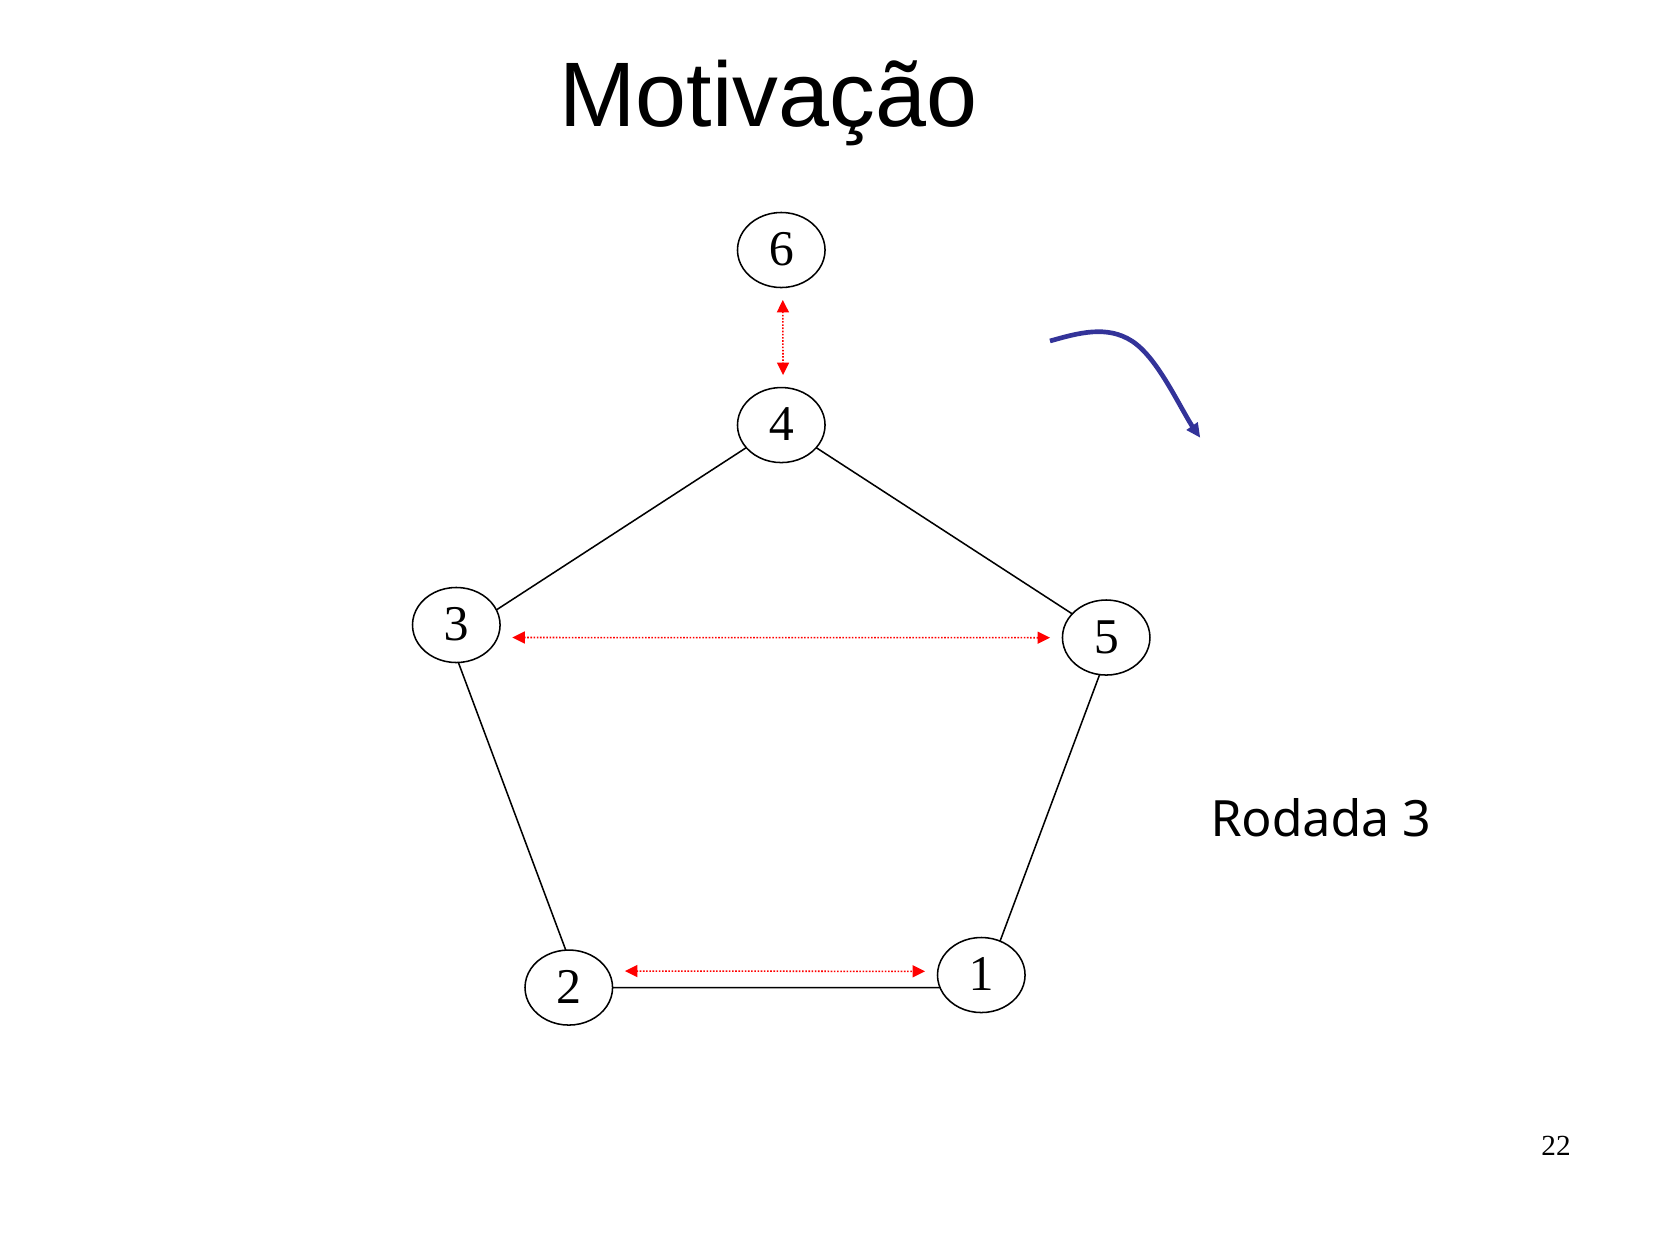

# Motivação
6
4
3
5
Rodada 3
1
2
22